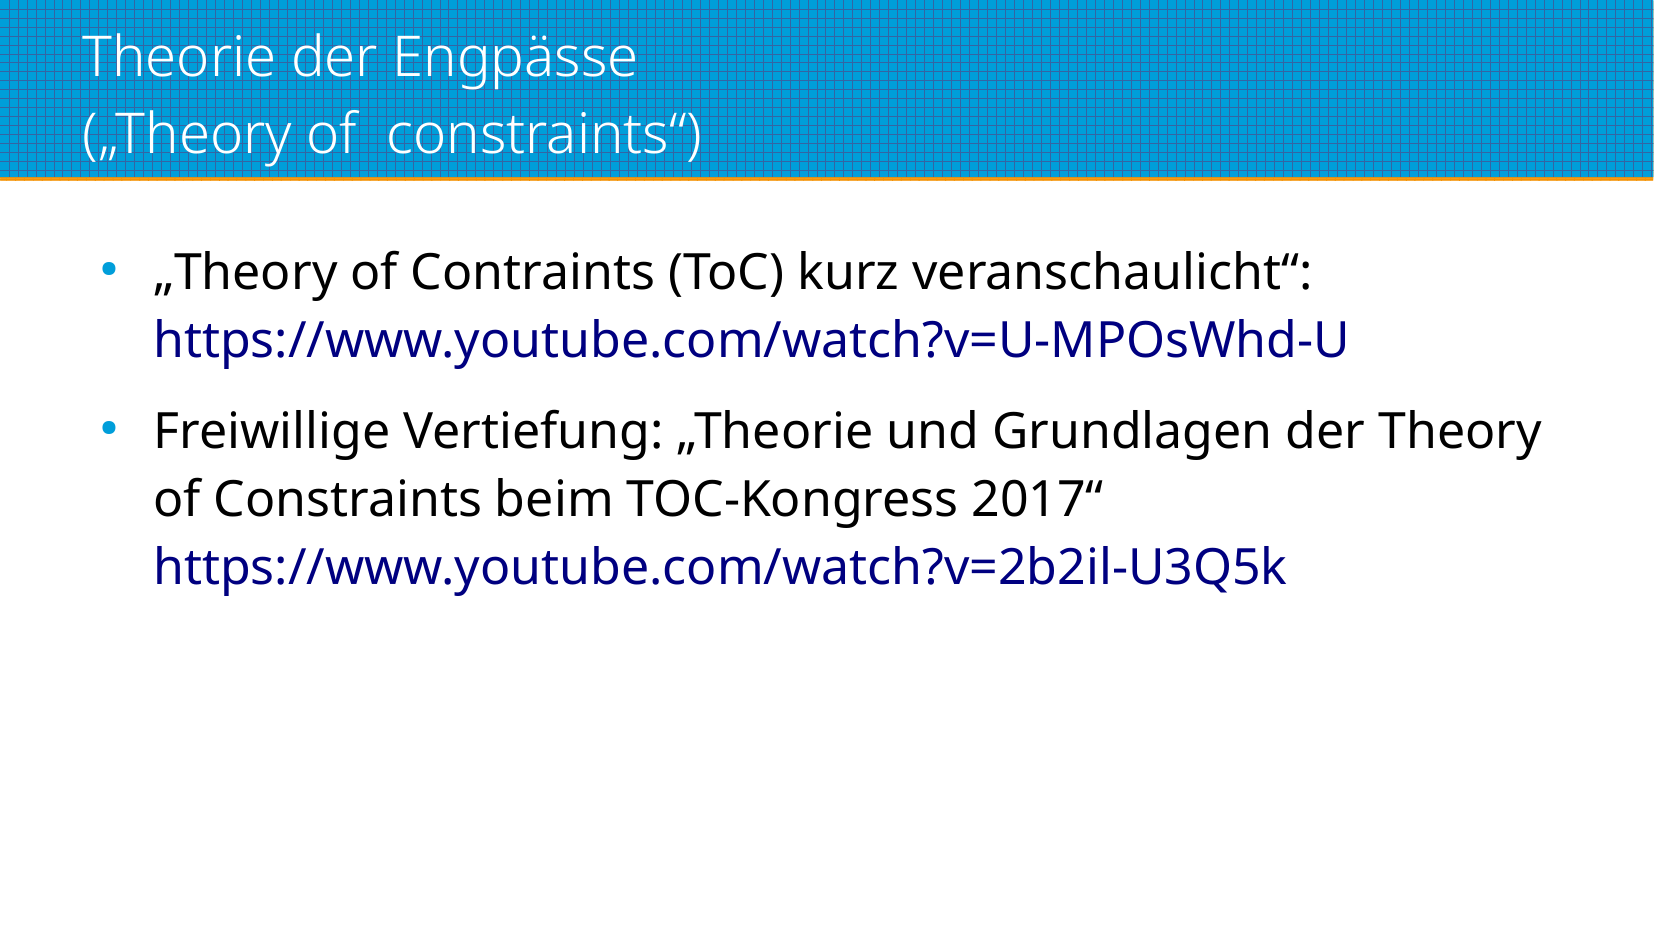

# Theorie der Engpässe („Theory of constraints“)
„Theory of Contraints (ToC) kurz veranschaulicht“: https://www.youtube.com/watch?v=U-MPOsWhd-U
Freiwillige Vertiefung: „Theorie und Grundlagen der Theory of Constraints beim TOC-Kongress 2017“ https://www.youtube.com/watch?v=2b2il-U3Q5k